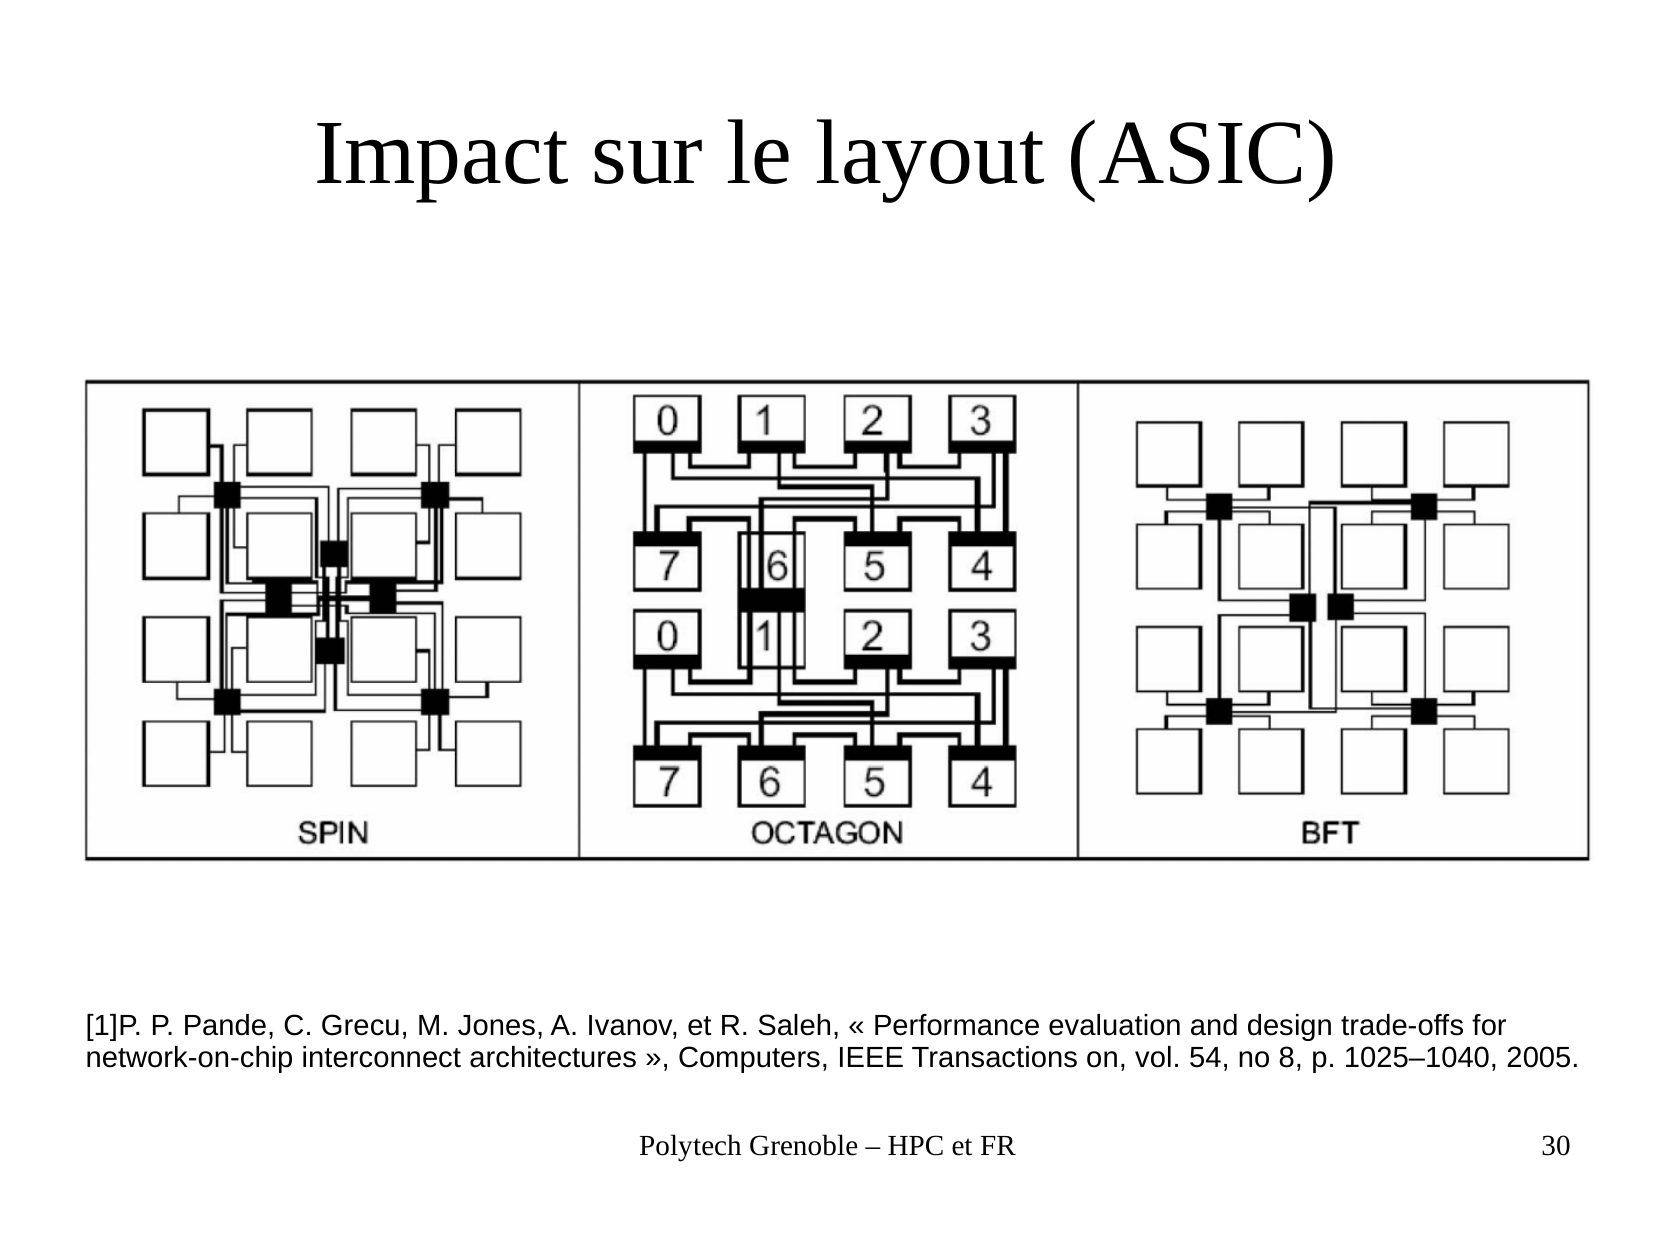

# Impact sur le layout (ASIC)
[1]P. P. Pande, C. Grecu, M. Jones, A. Ivanov, et R. Saleh, « Performance evaluation and design trade-offs for network-on-chip interconnect architectures », Computers, IEEE Transactions on, vol. 54, no 8, p. 1025–1040, 2005.
Matthieu PAYET
30